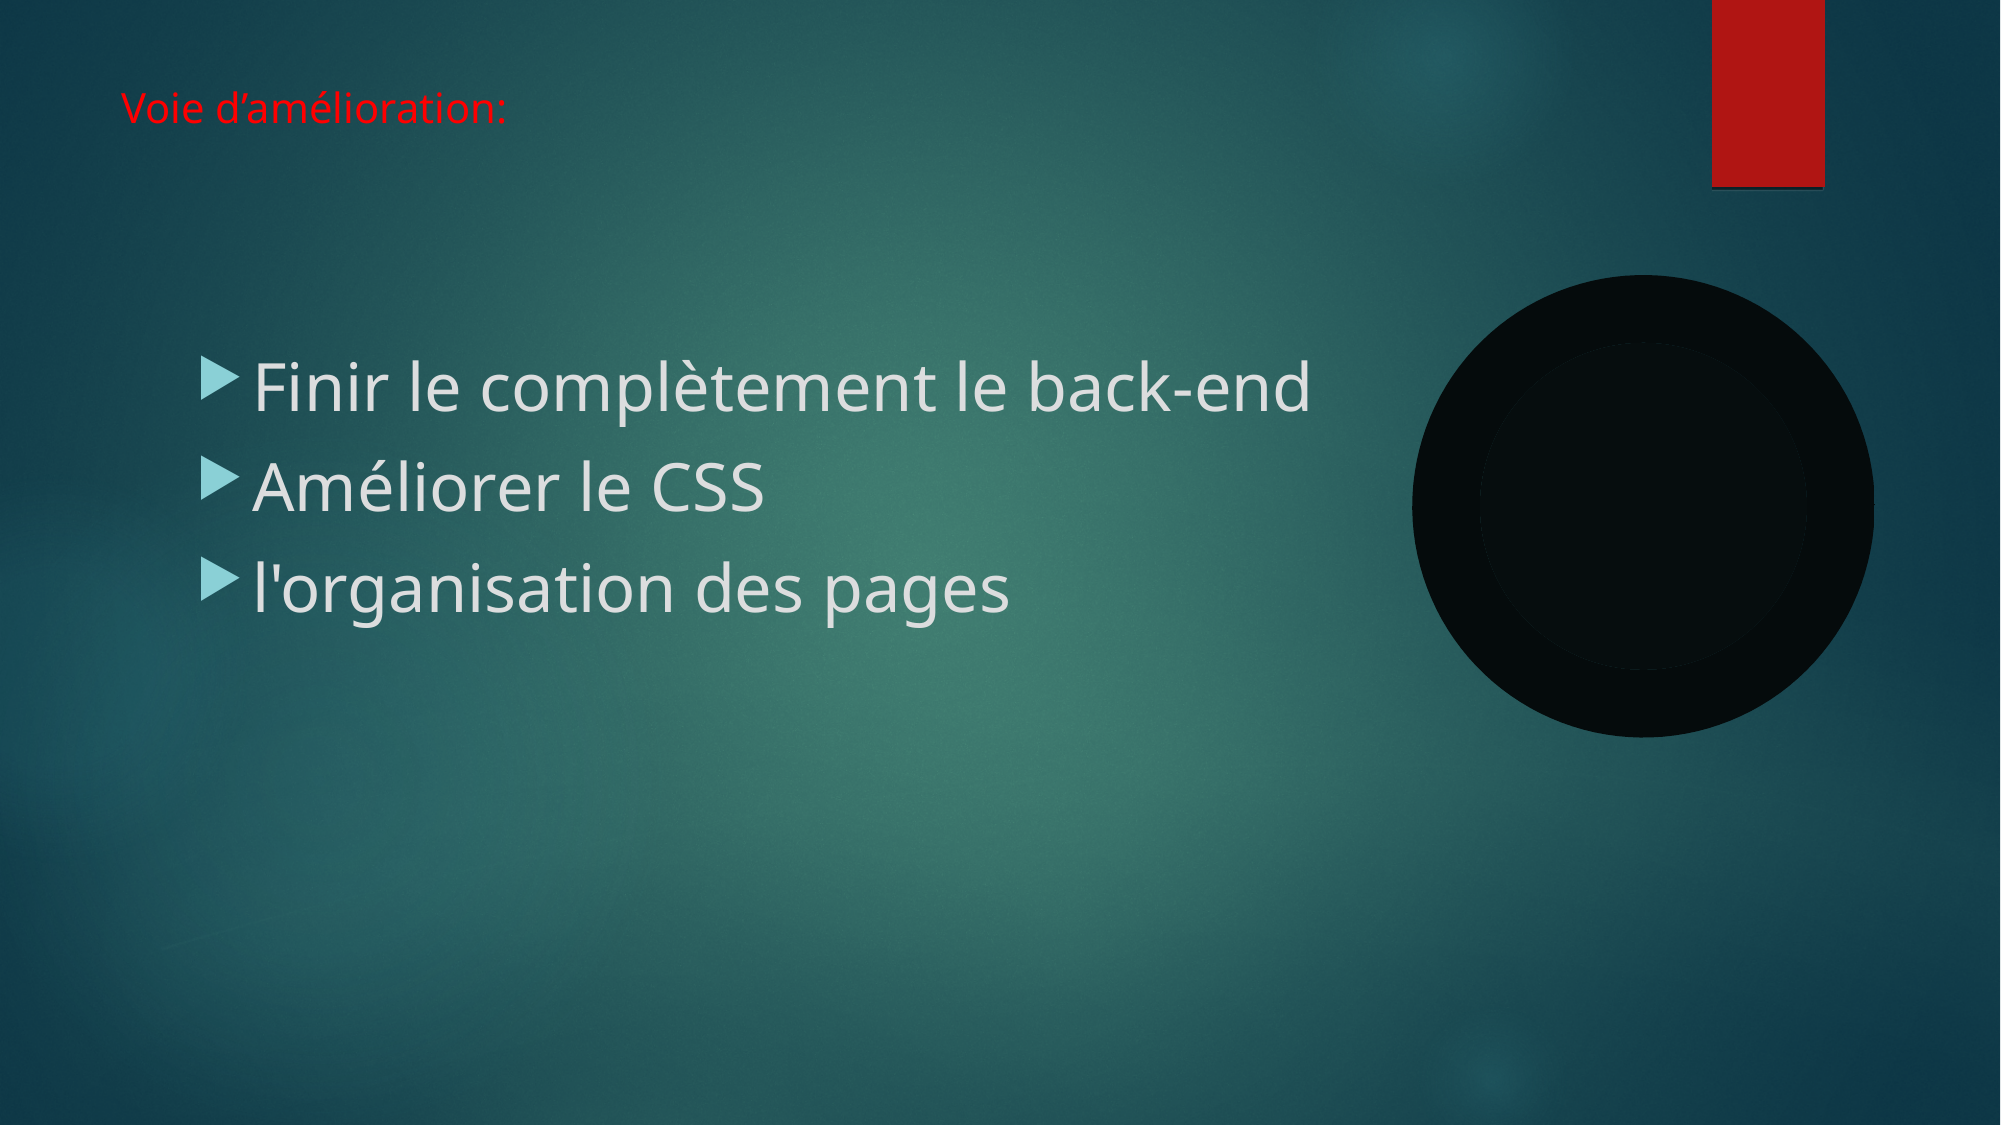

# Voie d’amélioration:
Finir le complètement le back-end
Améliorer le CSS
l'organisation des pages